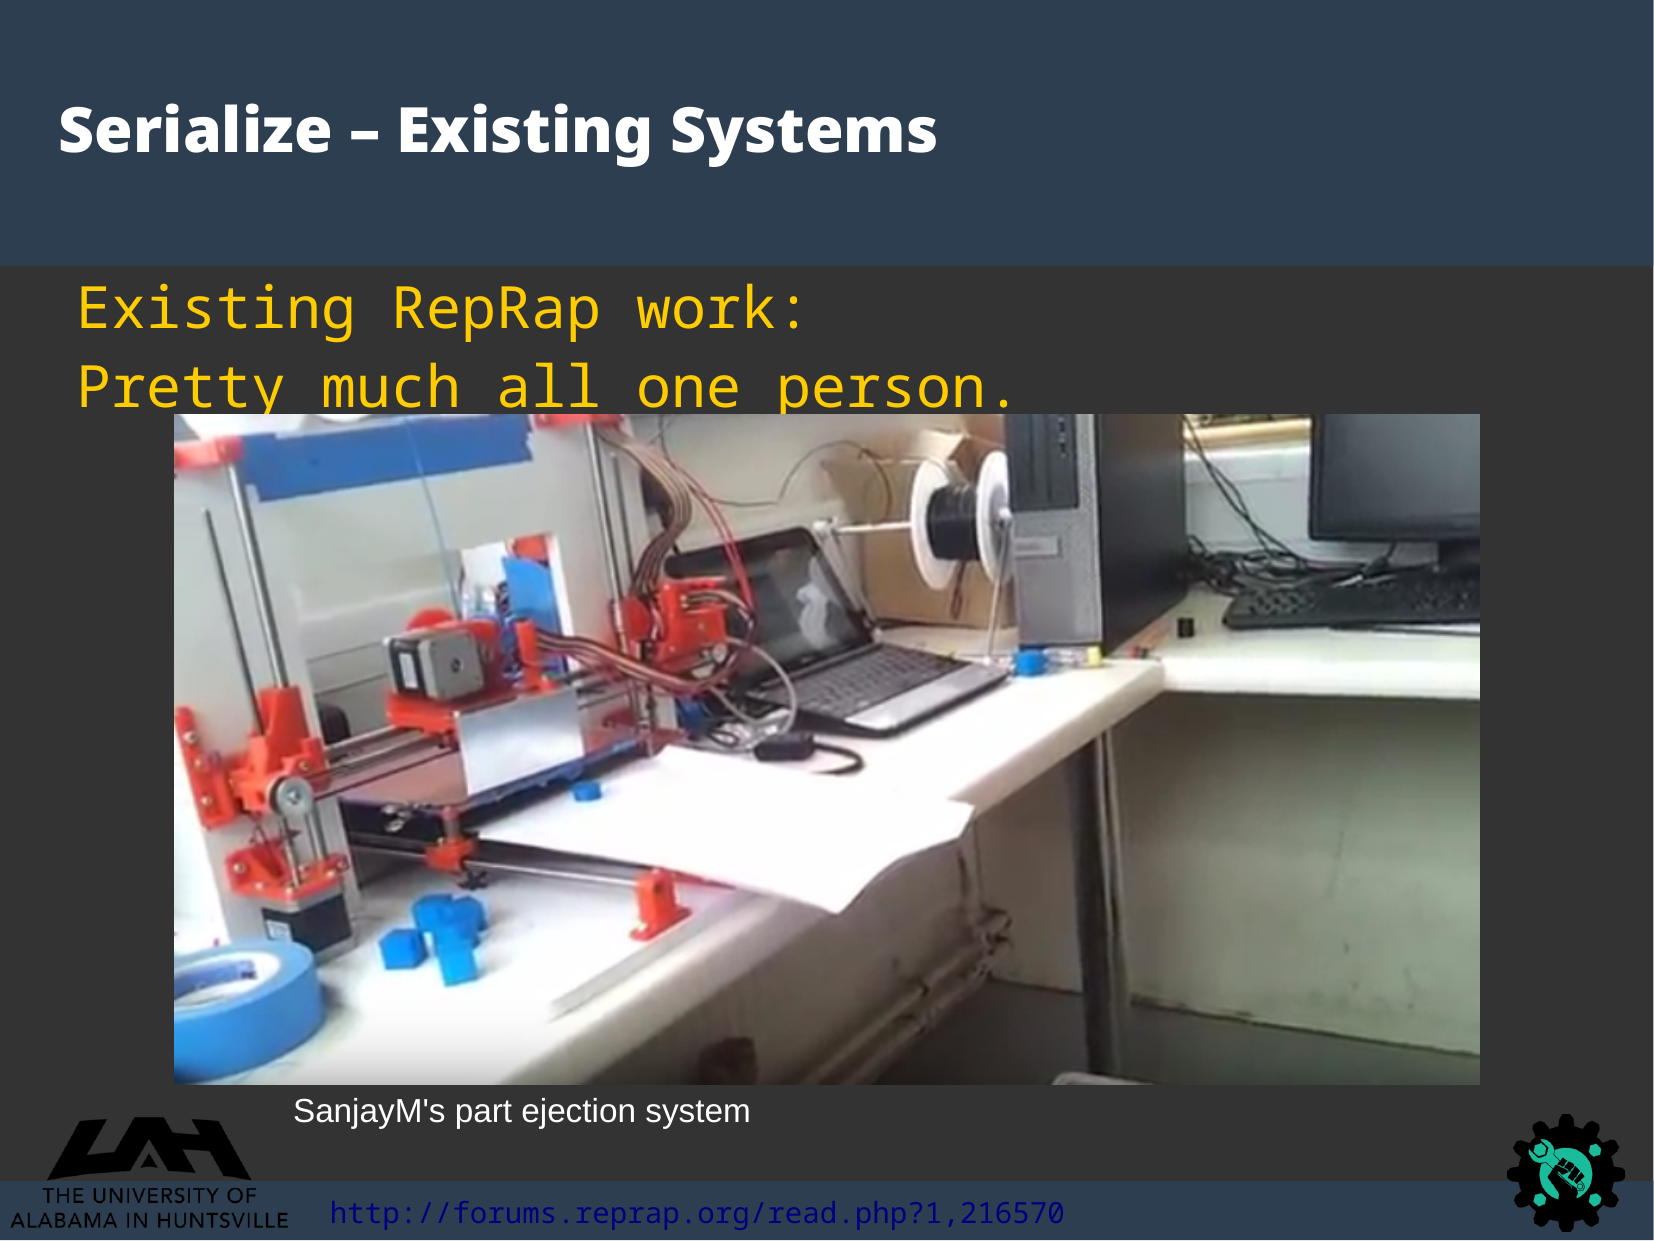

# Serialize – Existing Systems
Existing RepRap work:
Pretty much all one person.
SanjayM's part ejection system
http://forums.reprap.org/read.php?1,216570